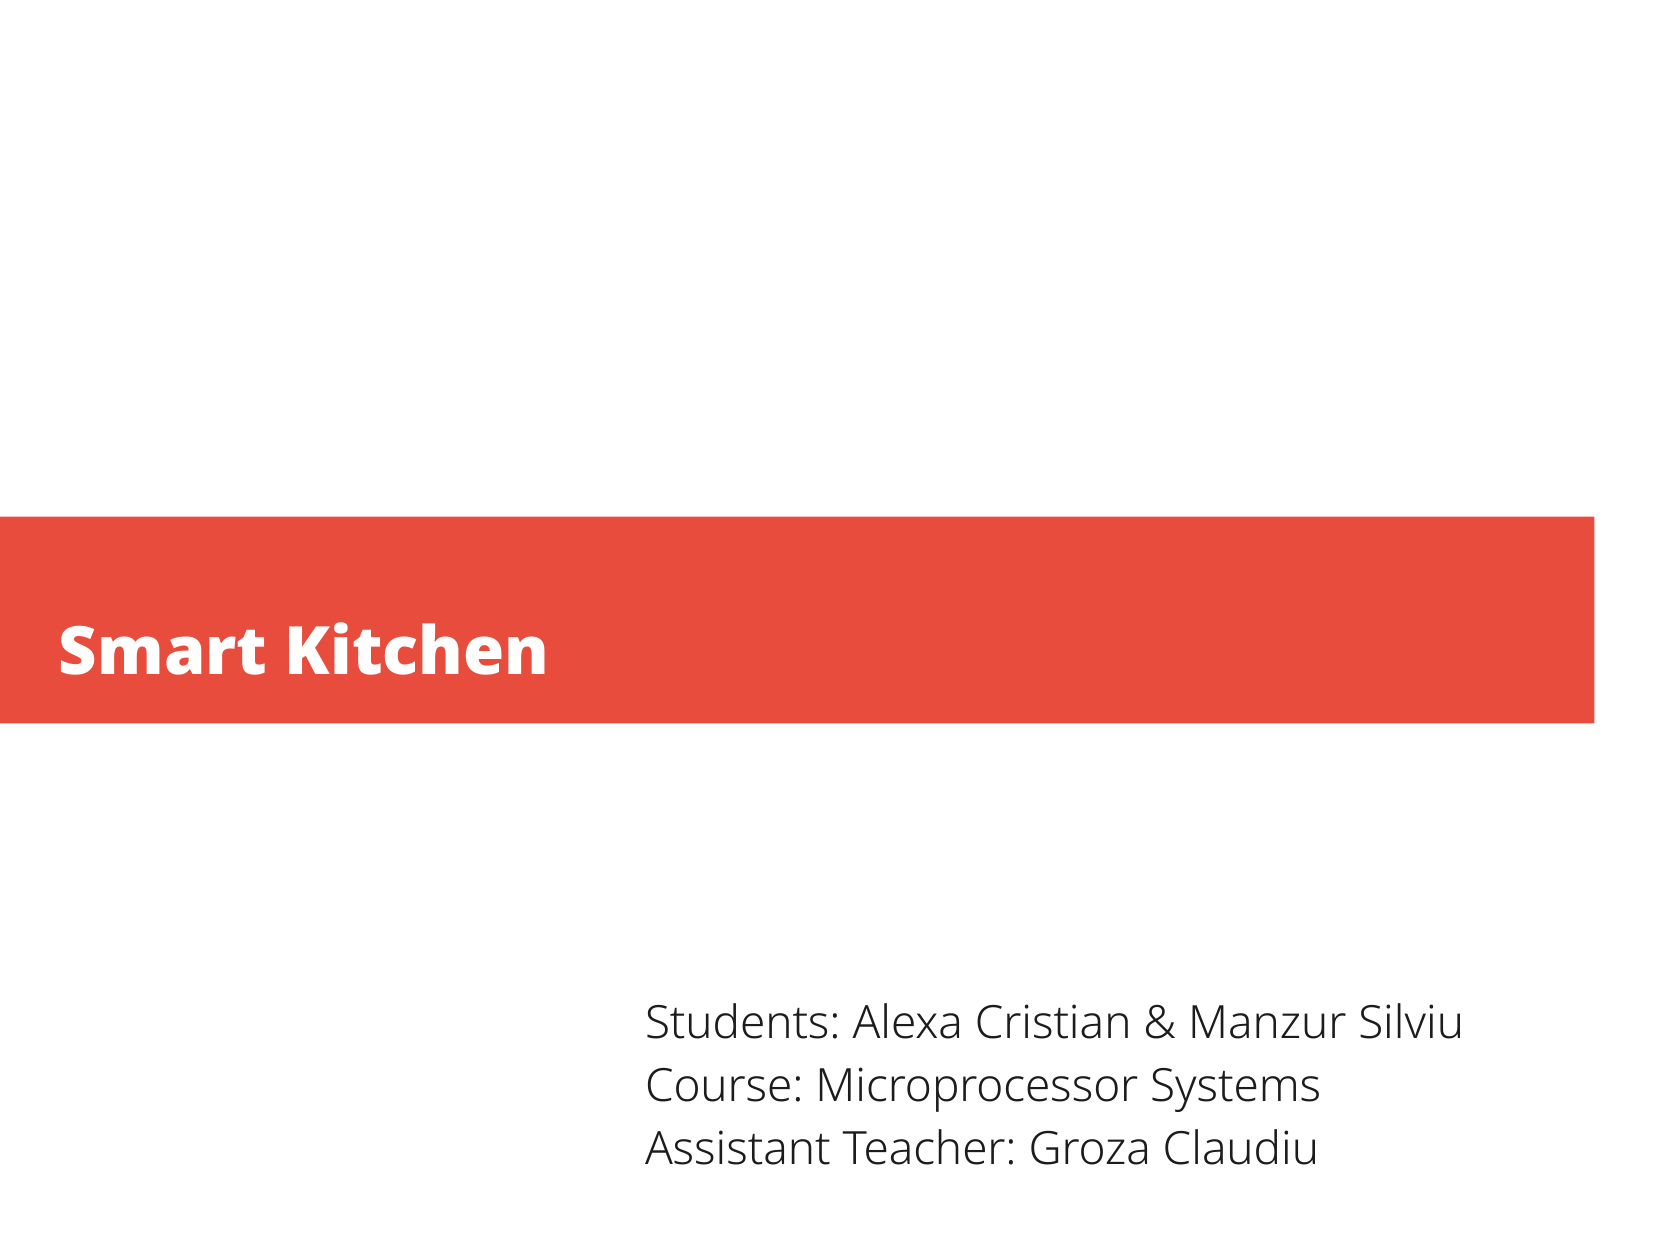

# Smart Kitchen
Students: Alexa Cristian & Manzur Silviu
Course: Microprocessor Systems
Assistant Teacher: Groza Claudiu